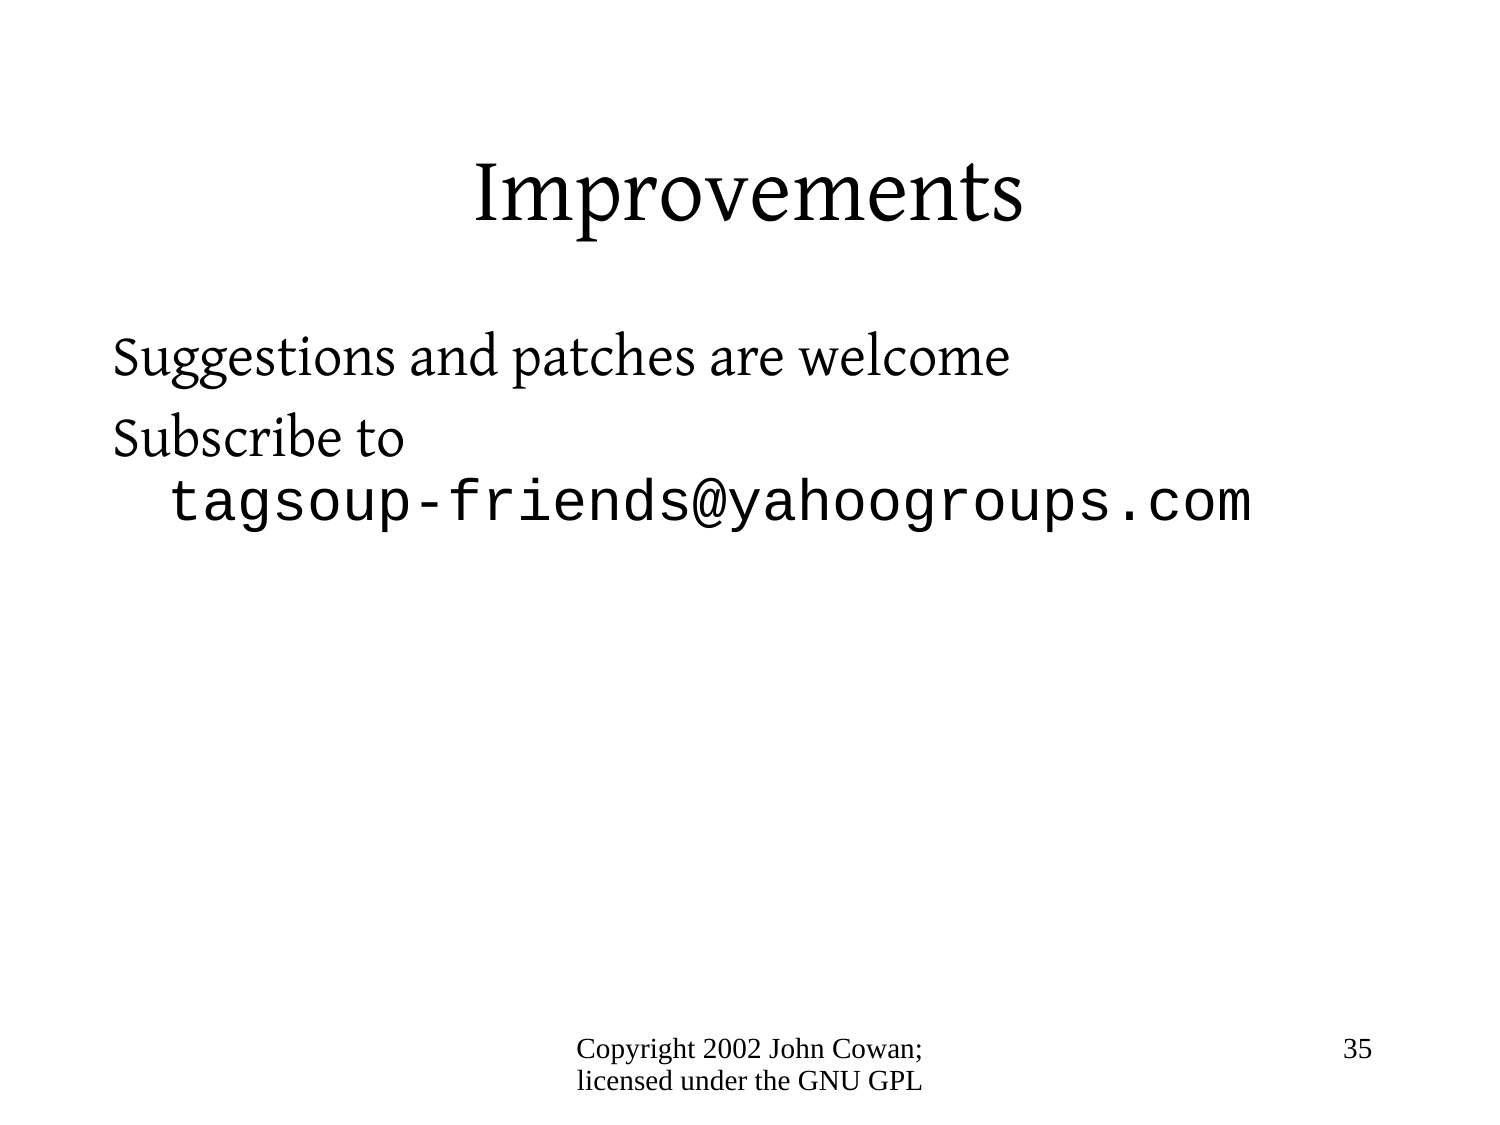

# Improvements
Suggestions and patches are welcome
Subscribe to
tagsoup-friends@yahoogroups.com
Copyright 2002 John Cowan; licensed under the GNU GPL
35